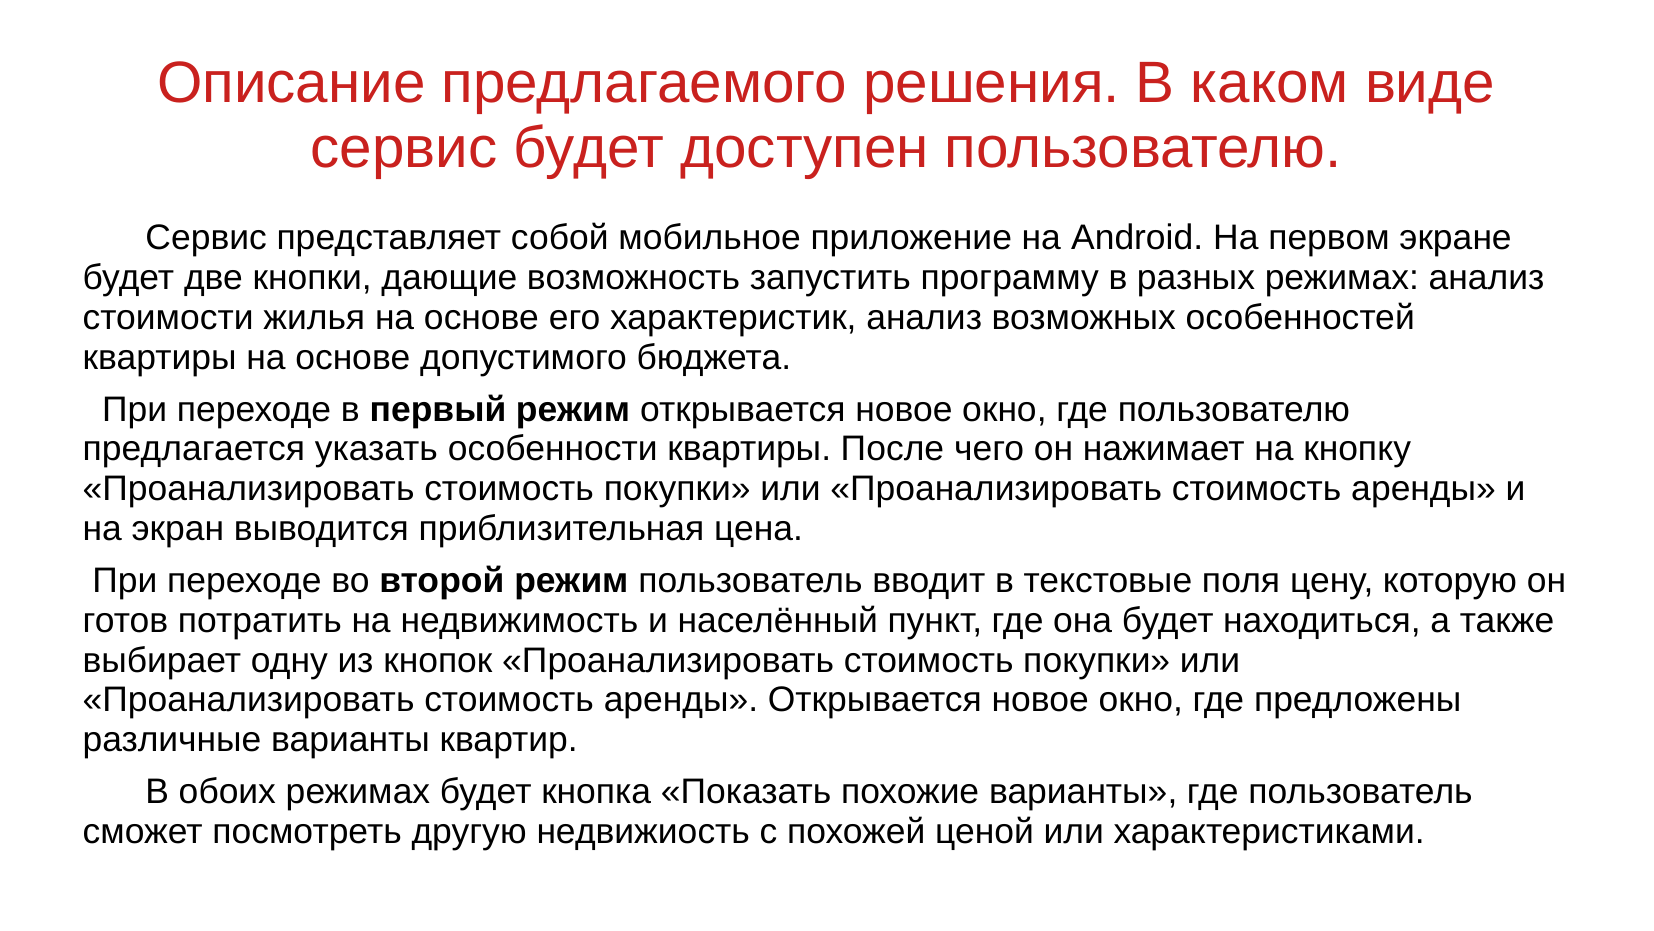

# Описание предлагаемого решения. В каком виде сервис будет доступен пользователю.
 	Сервис представляет собой мобильное приложение на Android. На первом экране будет две кнопки, дающие возможность запустить программу в разных режимах: анализ стоимости жилья на основе его характеристик, анализ возможных особенностей квартиры на основе допустимого бюджета.
 При переходе в первый режим открывается новое окно, где пользователю предлагается указать особенности квартиры. После чего он нажимает на кнопку «Проанализировать стоимость покупки» или «Проанализировать стоимость аренды» и на экран выводится приблизительная цена.
 При переходе во второй режим пользователь вводит в текстовые поля цену, которую он готов потратить на недвижимость и населённый пункт, где она будет находиться, а также выбирает одну из кнопок «Проанализировать стоимость покупки» или «Проанализировать стоимость аренды». Открывается новое окно, где предложены различные варианты квартир.
 	В обоих режимах будет кнопка «Показать похожие варианты», где пользователь сможет посмотреть другую недвижиость с похожей ценой или характеристиками.